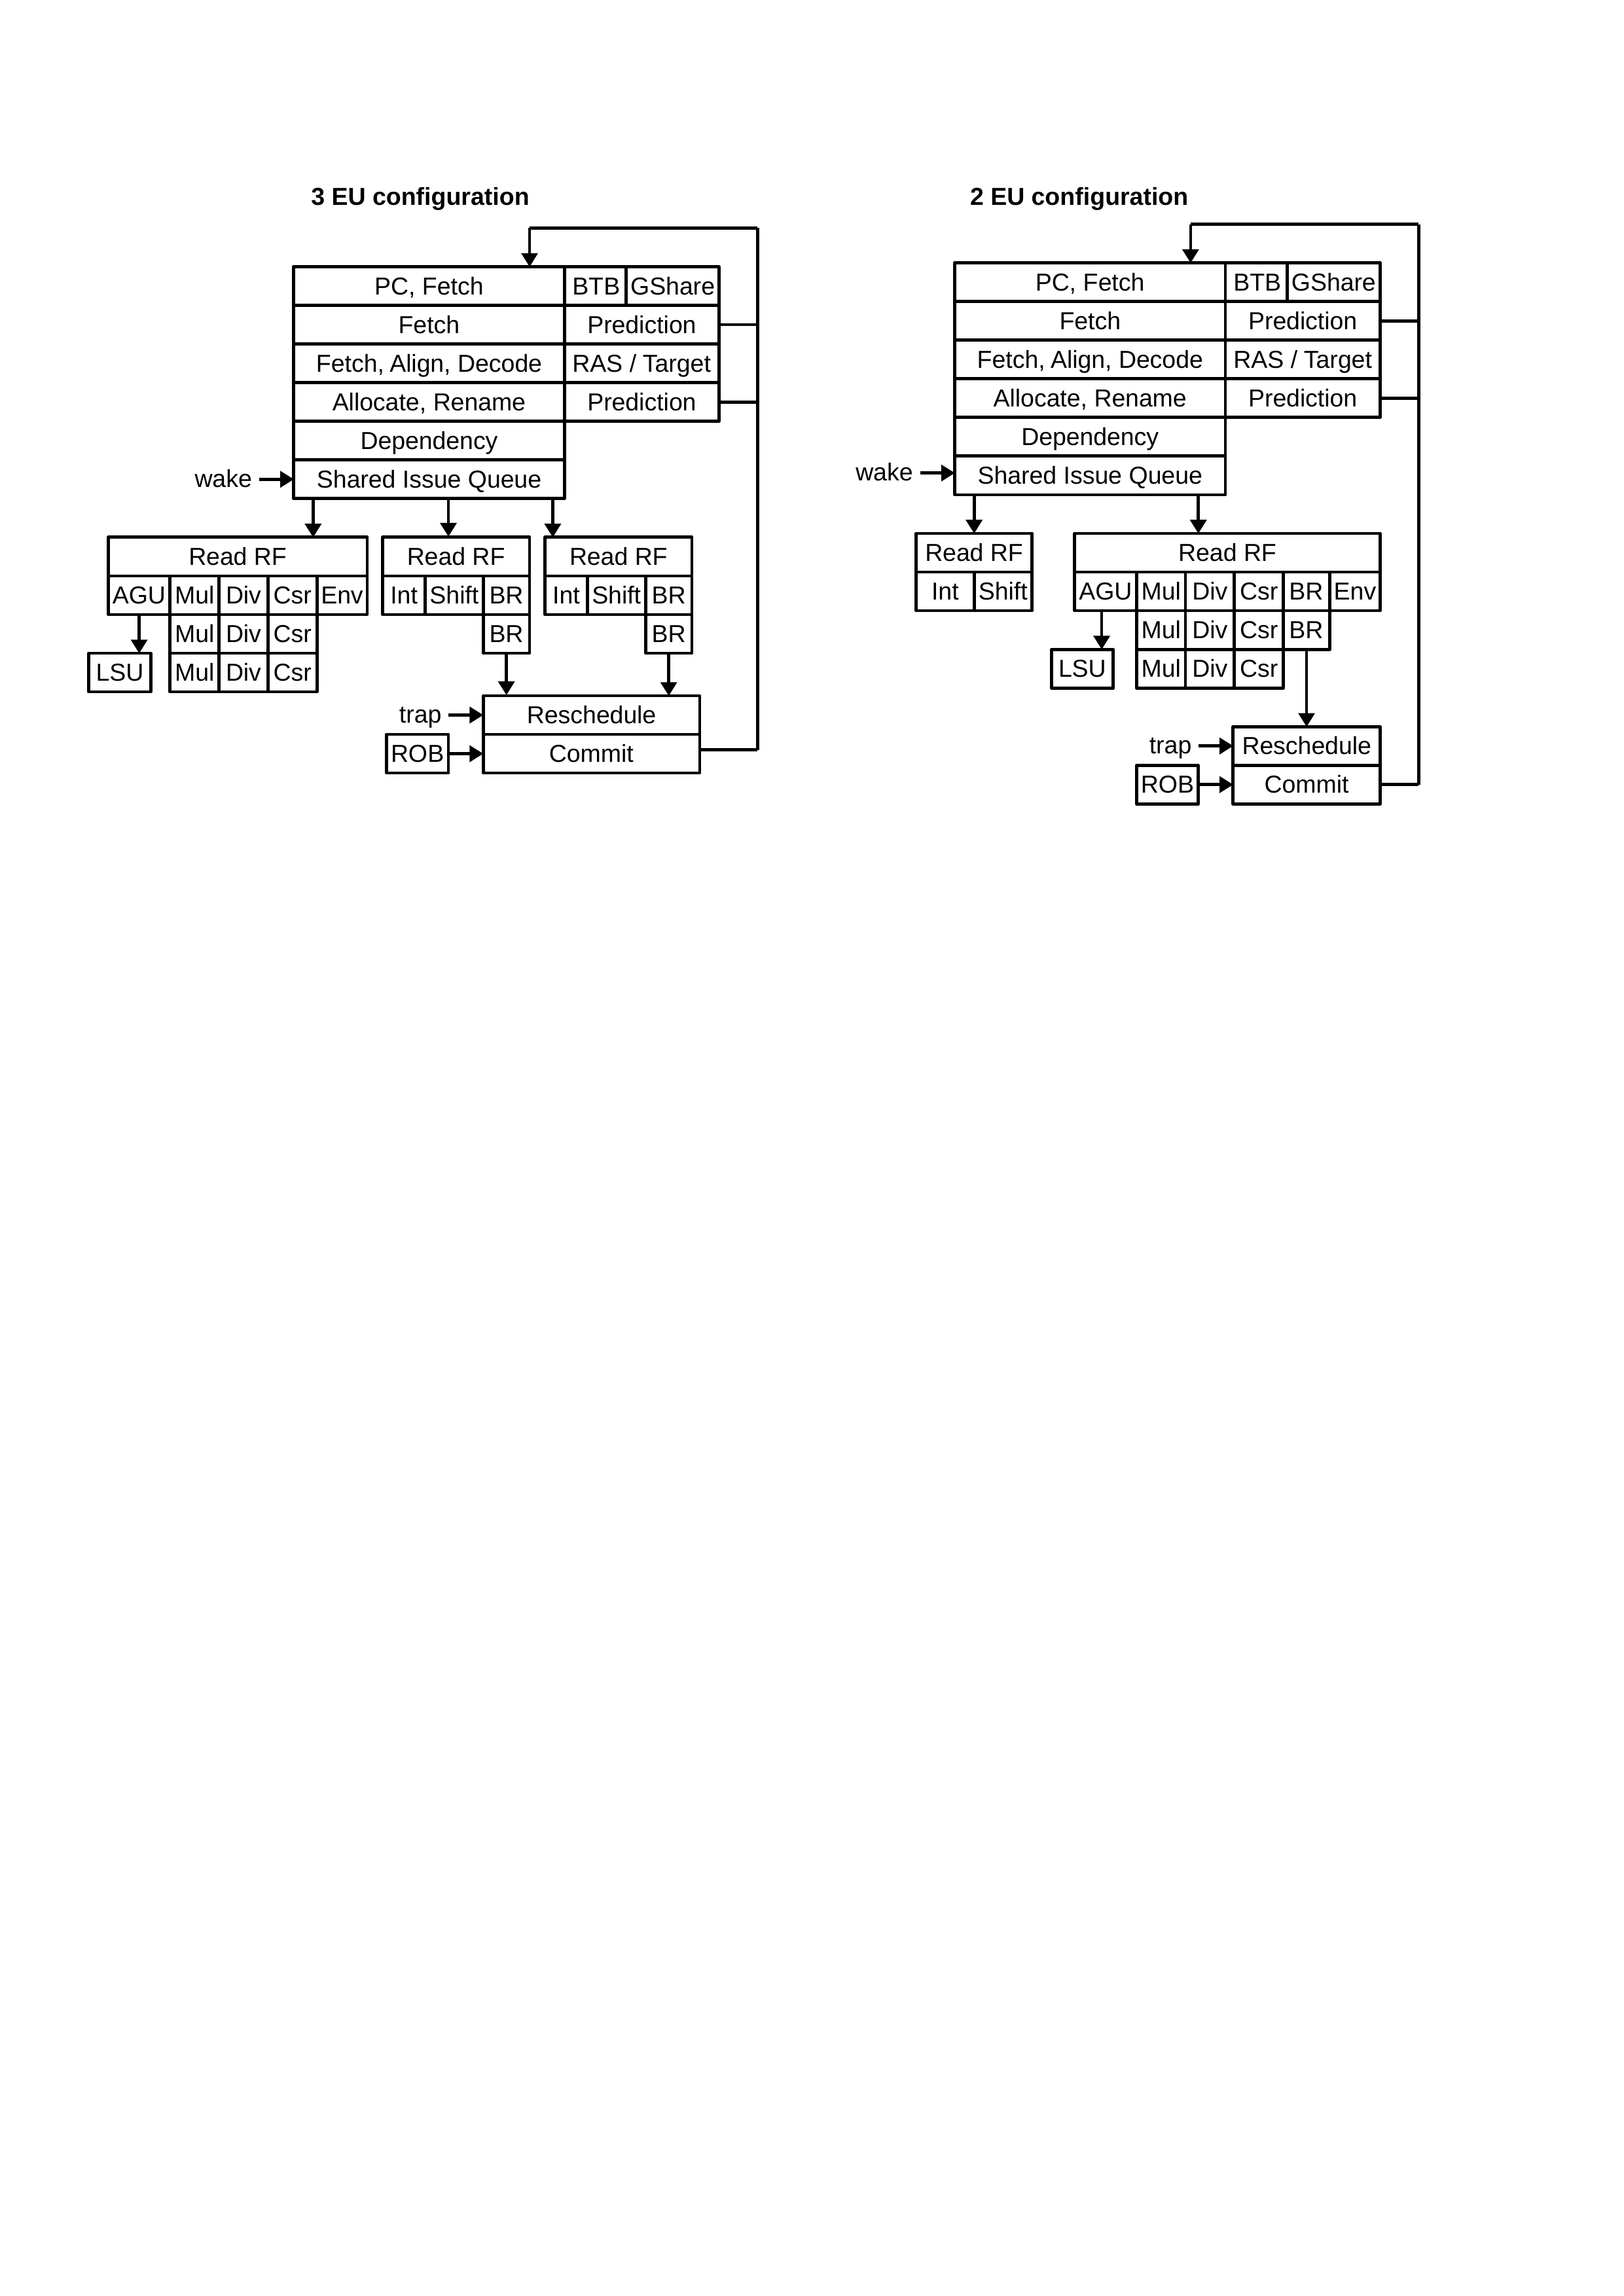

3 EU configuration
2 EU configuration
PC, Fetch
BTB
GShare
PC, Fetch
BTB
GShare
Fetch
Prediction
Fetch
Prediction
Fetch, Align, Decode
RAS / Target
Fetch, Align, Decode
RAS / Target
Allocate, Rename
Prediction
Allocate, Rename
Prediction
Dependency
Dependency
wake
Shared Issue Queue
wake
Shared Issue Queue
Read RF
Read RF
Read RF
Read RF
Read RF
Int
Shift
AGU
Mul
Div
Csr
BR
Env
AGU
Mul
Div
Csr
Env
Int
Shift
BR
Int
Shift
BR
Mul
Div
Csr
BR
Mul
Div
Csr
BR
BR
LSU
Mul
Div
Csr
LSU
Mul
Div
Csr
trap
Reschedule
trap
Reschedule
ROB
Commit
ROB
Commit